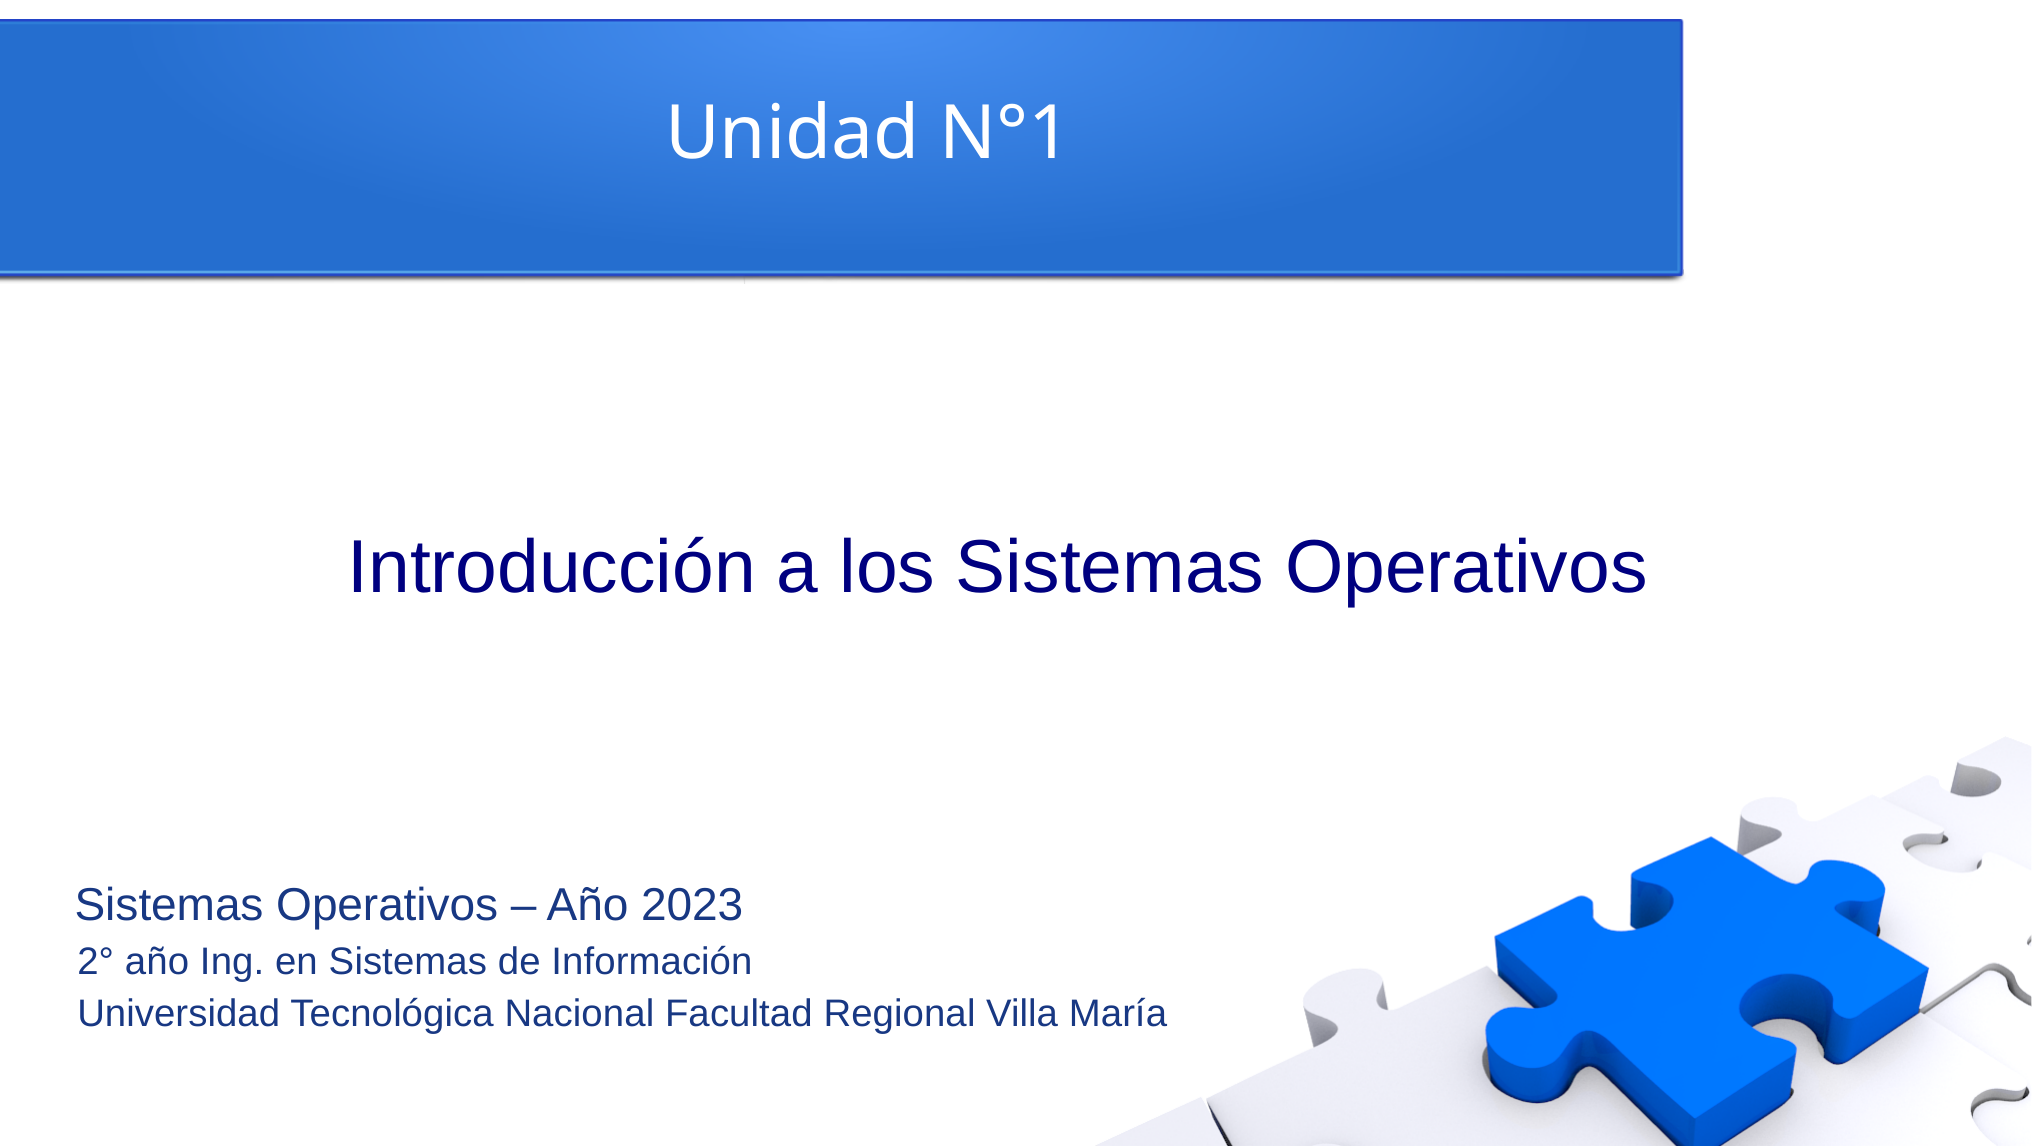

Unidad N°1
# Introducción a los Sistemas Operativos
 Sistemas Operativos – Año 2023
 2° año Ing. en Sistemas de Información
 Universidad Tecnológica Nacional Facultad Regional Villa María